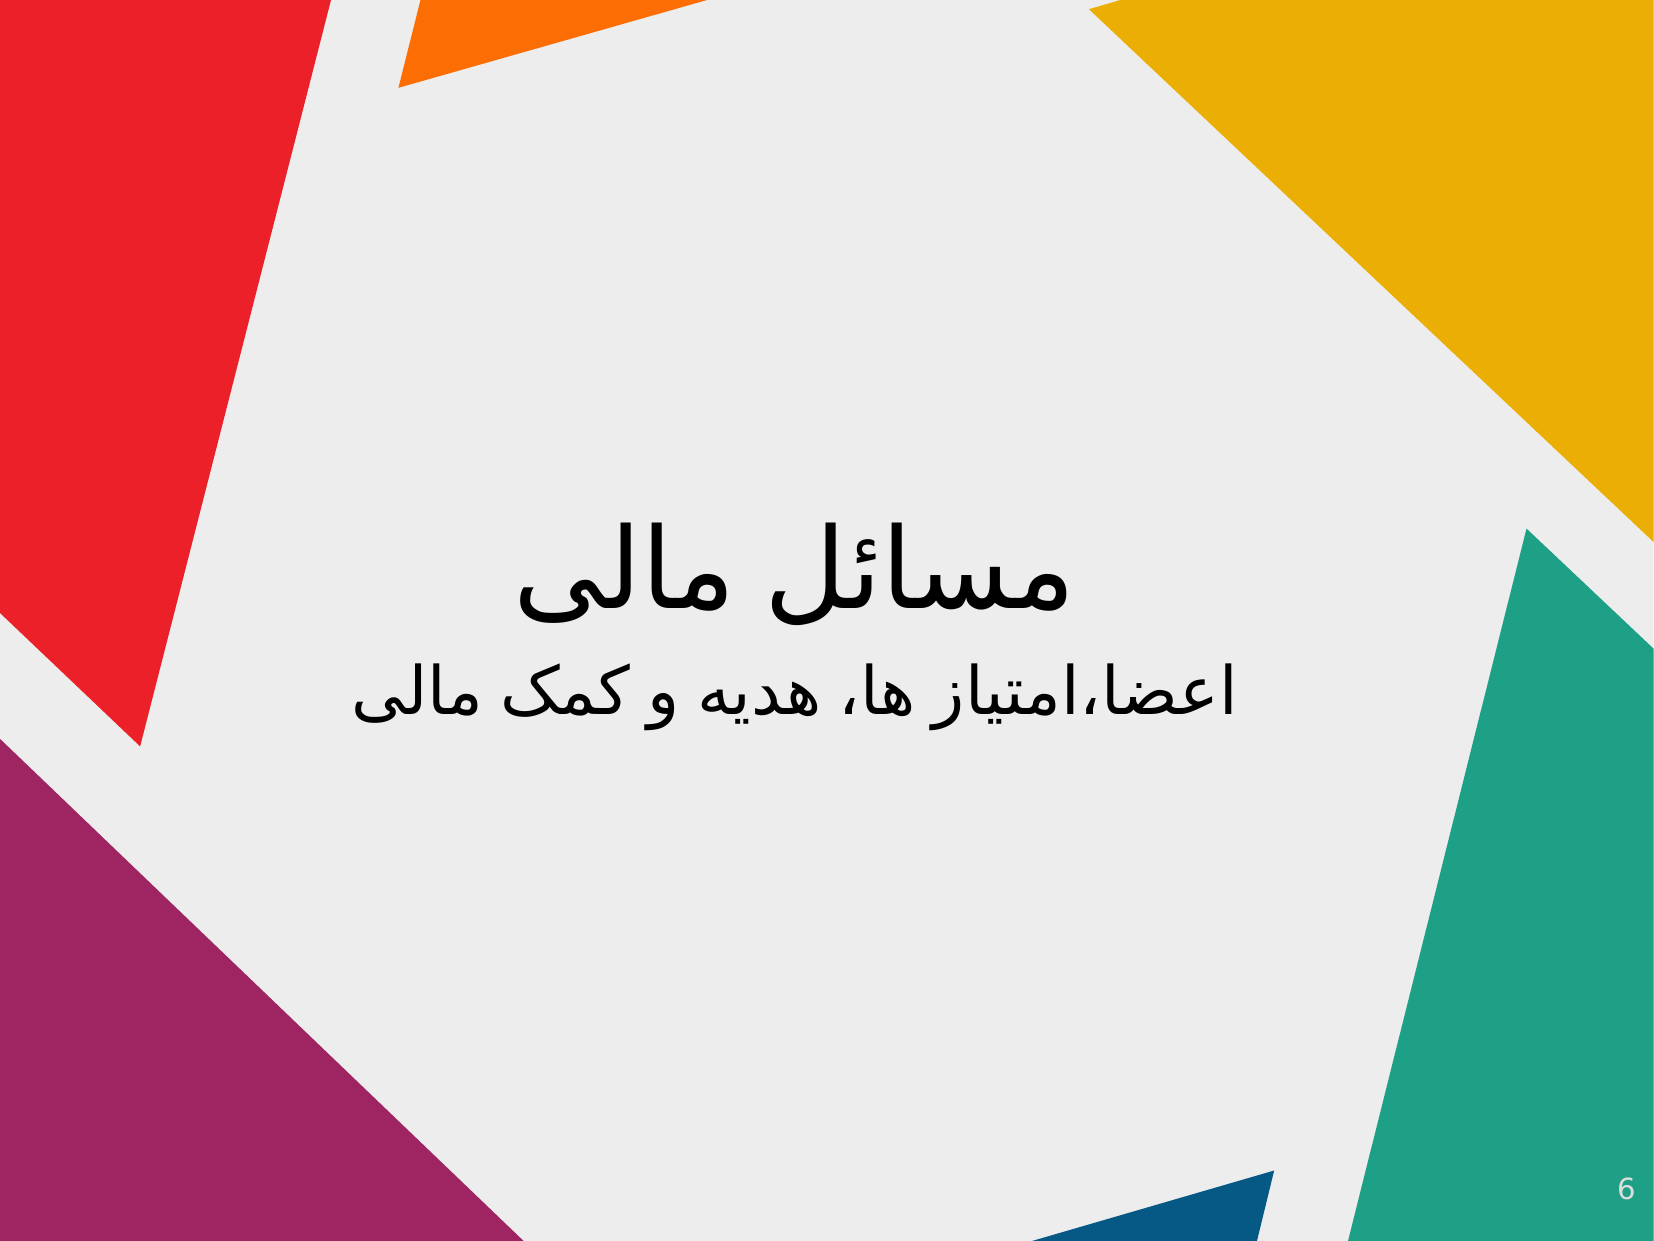

مسائل مالی
اعضا،امتیاز ها، هدیه و کمک مالی
6